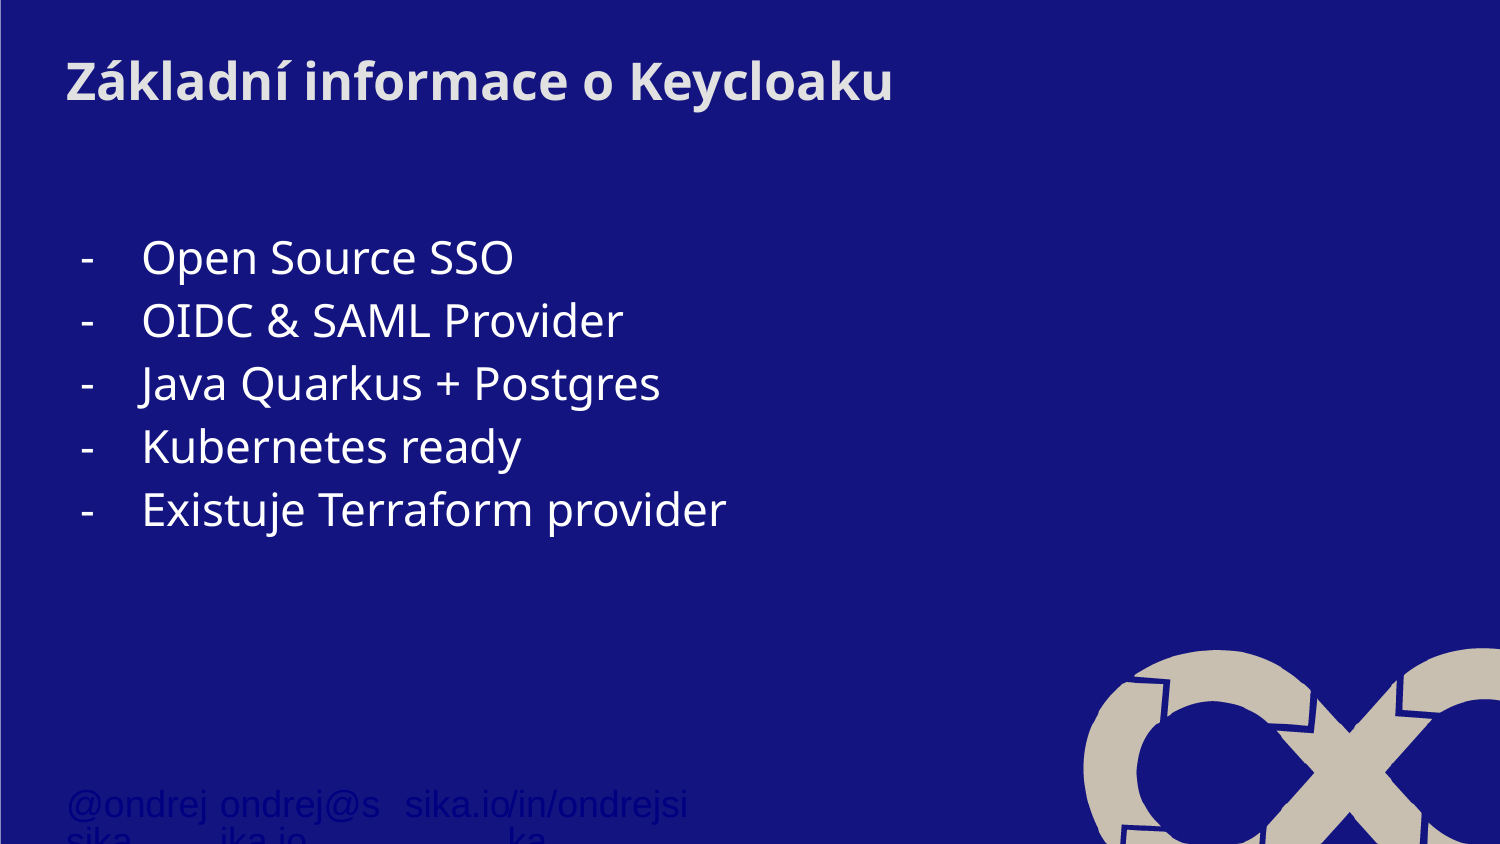

# Základní informace o Keycloaku
Open Source SSO
OIDC & SAML Provider
Java Quarkus + Postgres
Kubernetes ready
Existuje Terraform provider